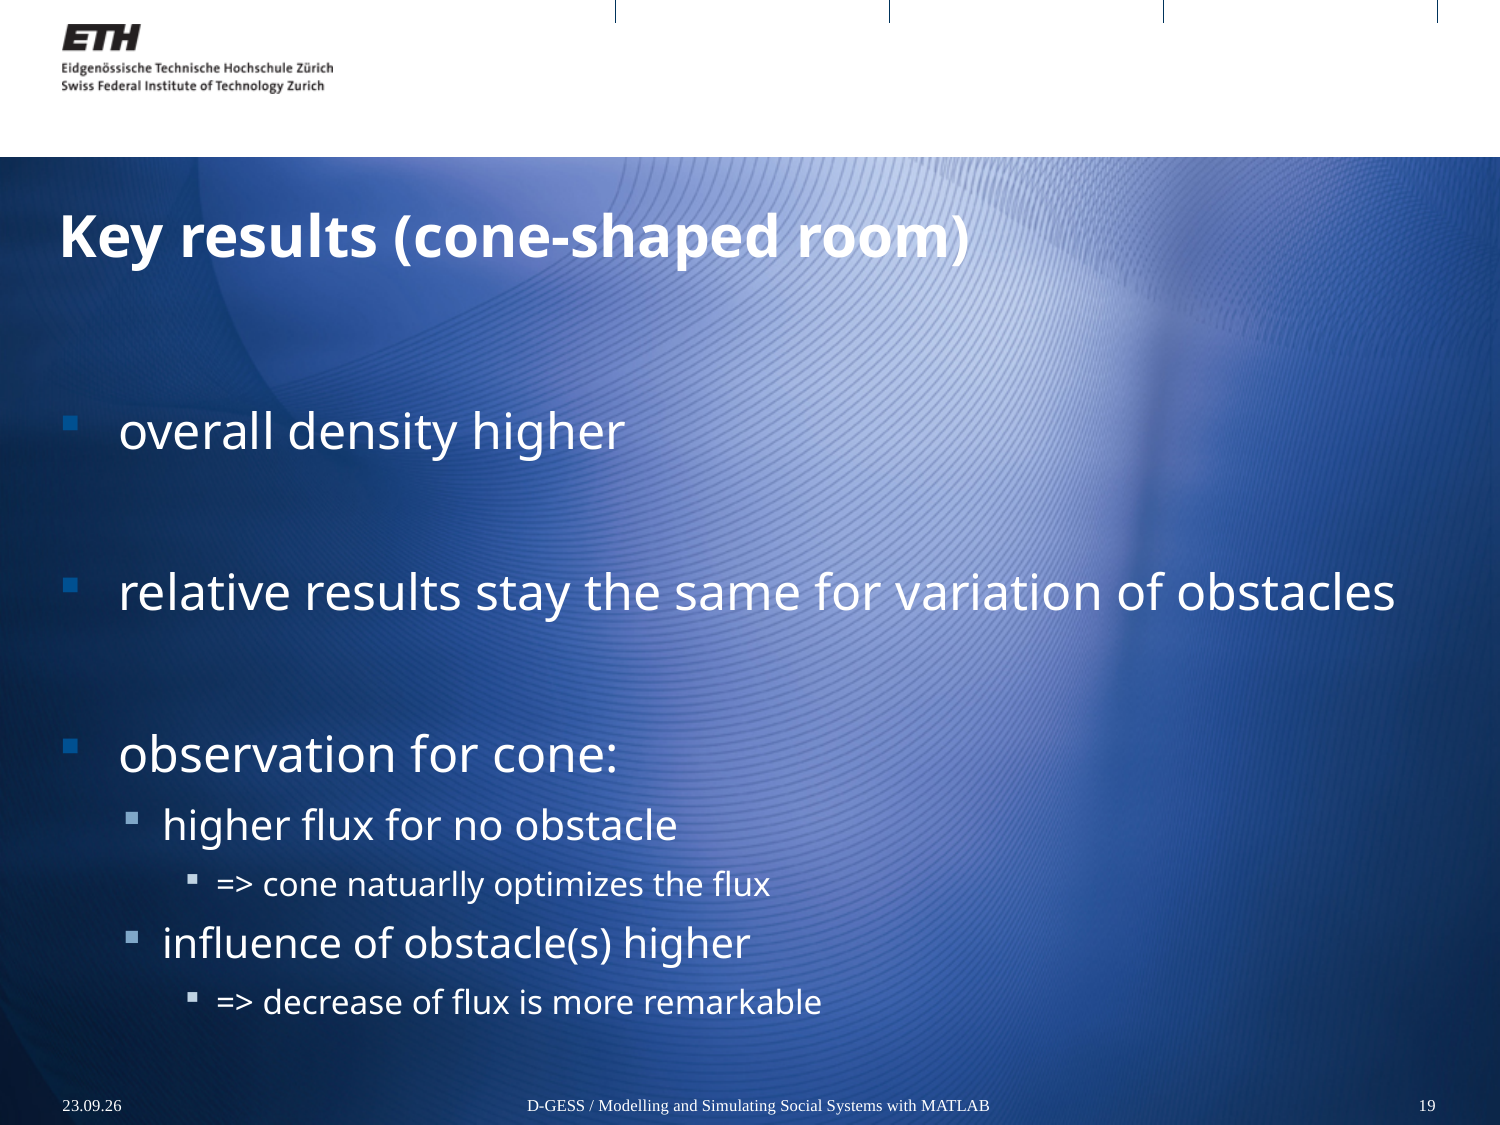

# Key results (cone-shaped room)
overall density higher
relative results stay the same for variation of obstacles
observation for cone:
higher flux for no obstacle
=> cone natuarlly optimizes the flux
influence of obstacle(s) higher
=> decrease of flux is more remarkable
19